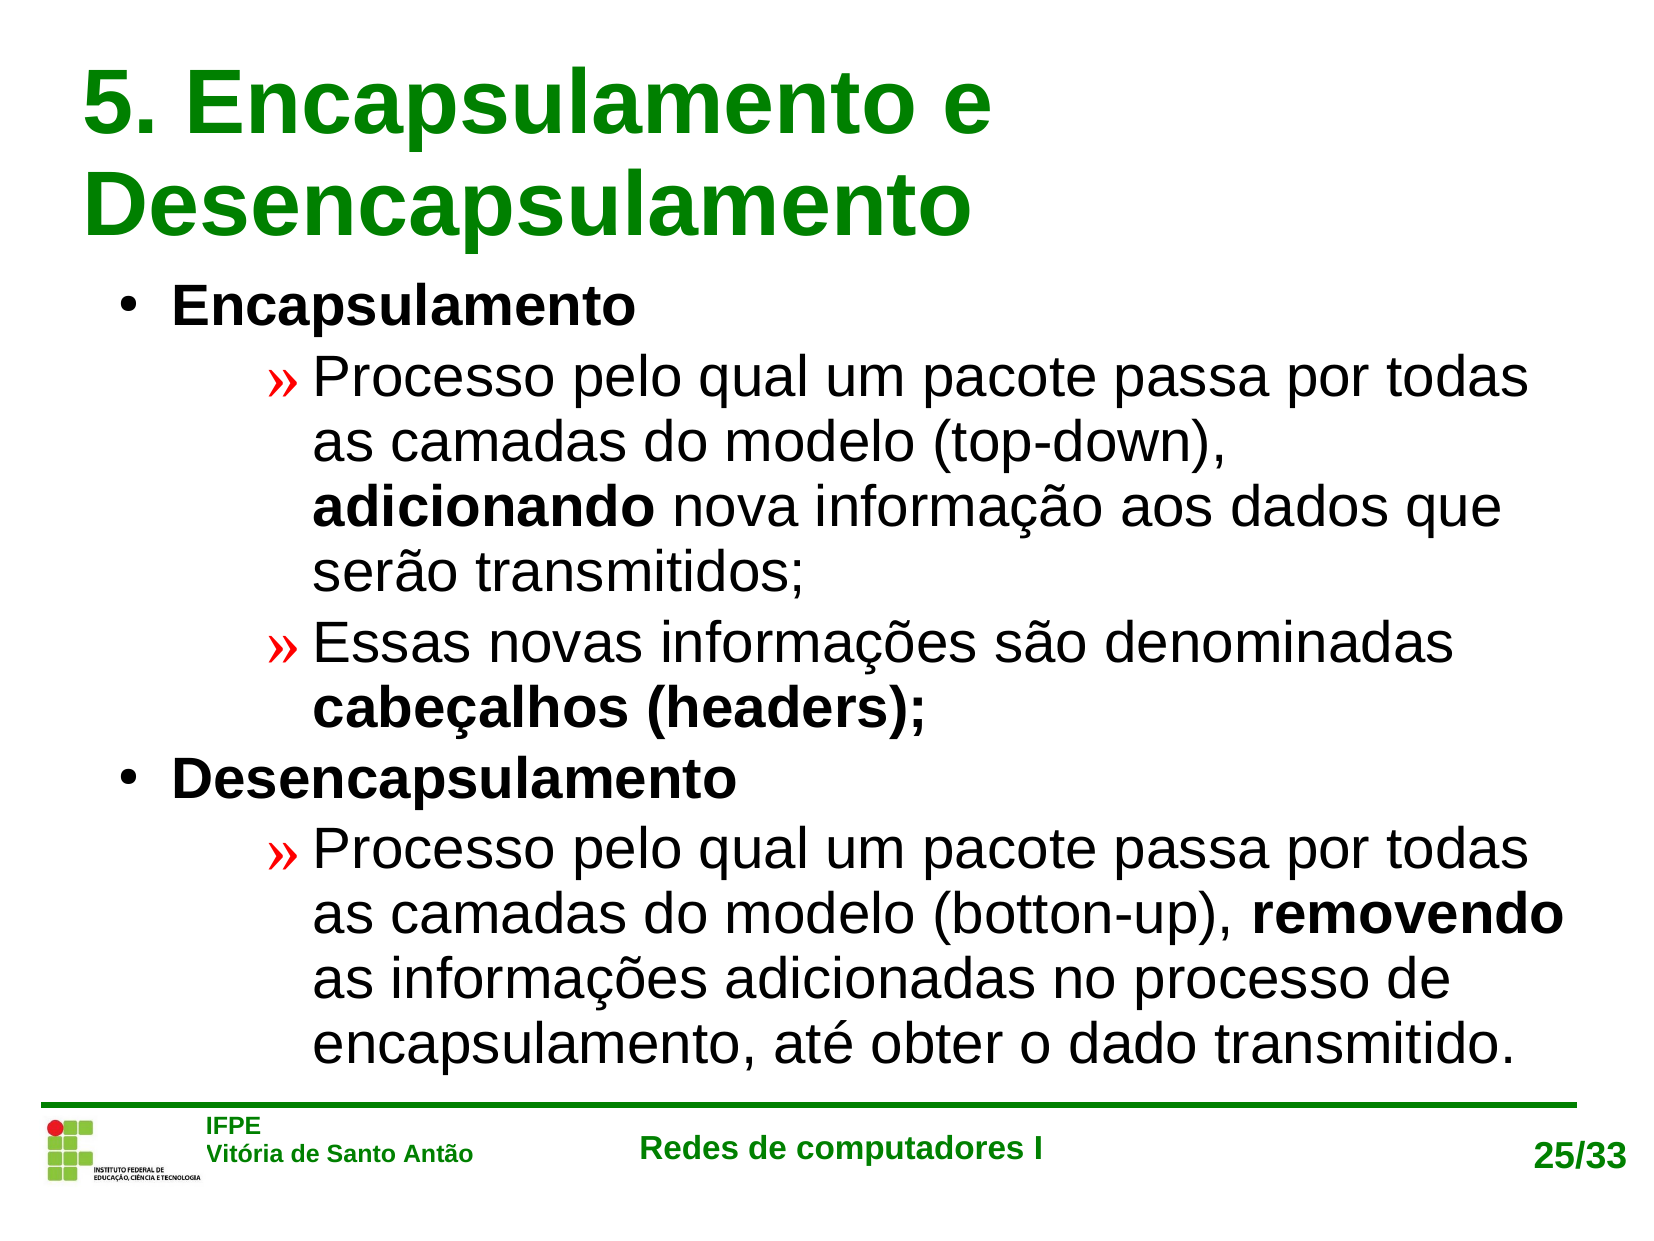

# 5. Encapsulamento e Desencapsulamento
Encapsulamento
Processo pelo qual um pacote passa por todas as camadas do modelo (top-down), adicionando nova informação aos dados que serão transmitidos;
Essas novas informações são denominadas cabeçalhos (headers);
Desencapsulamento
Processo pelo qual um pacote passa por todas as camadas do modelo (botton-up), removendo as informações adicionadas no processo de encapsulamento, até obter o dado transmitido.